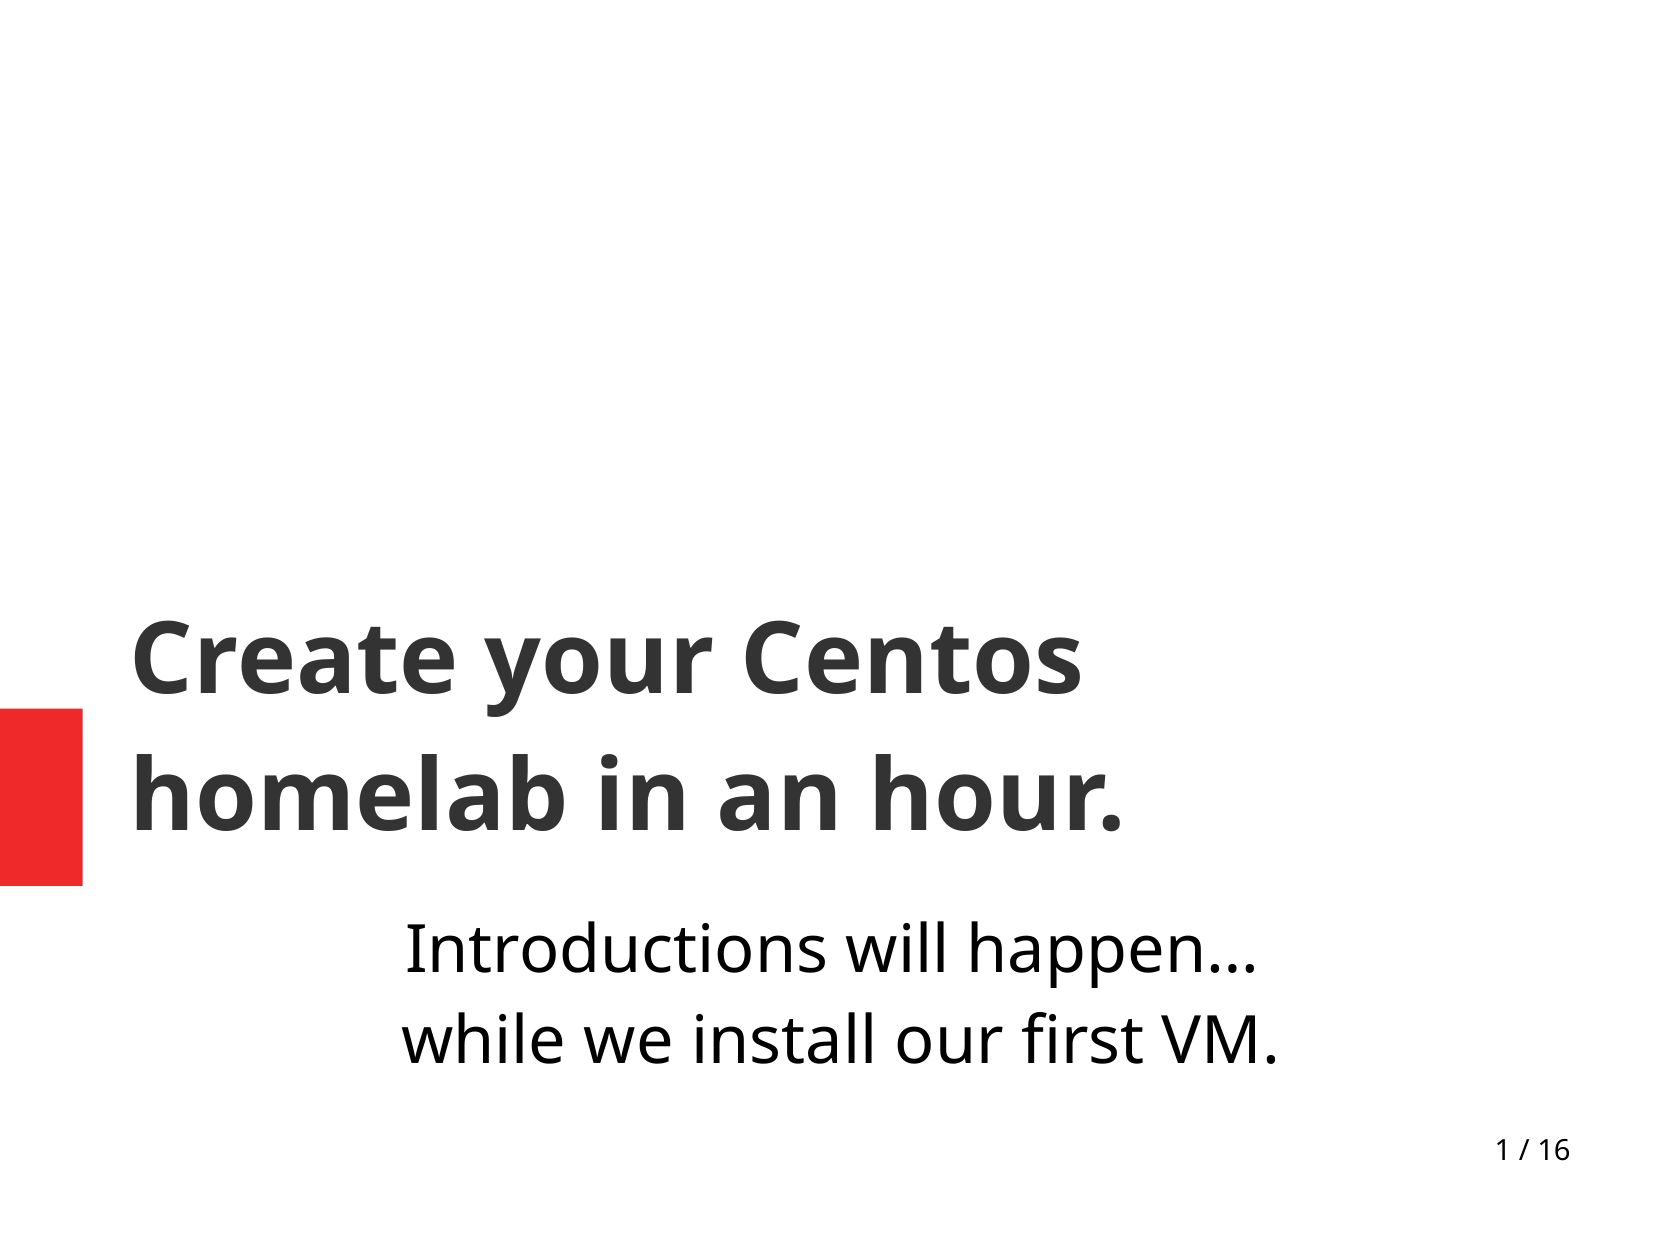

# Create your Centos homelab in an hour.
Introductions will happen…
 while we install our first VM.
1